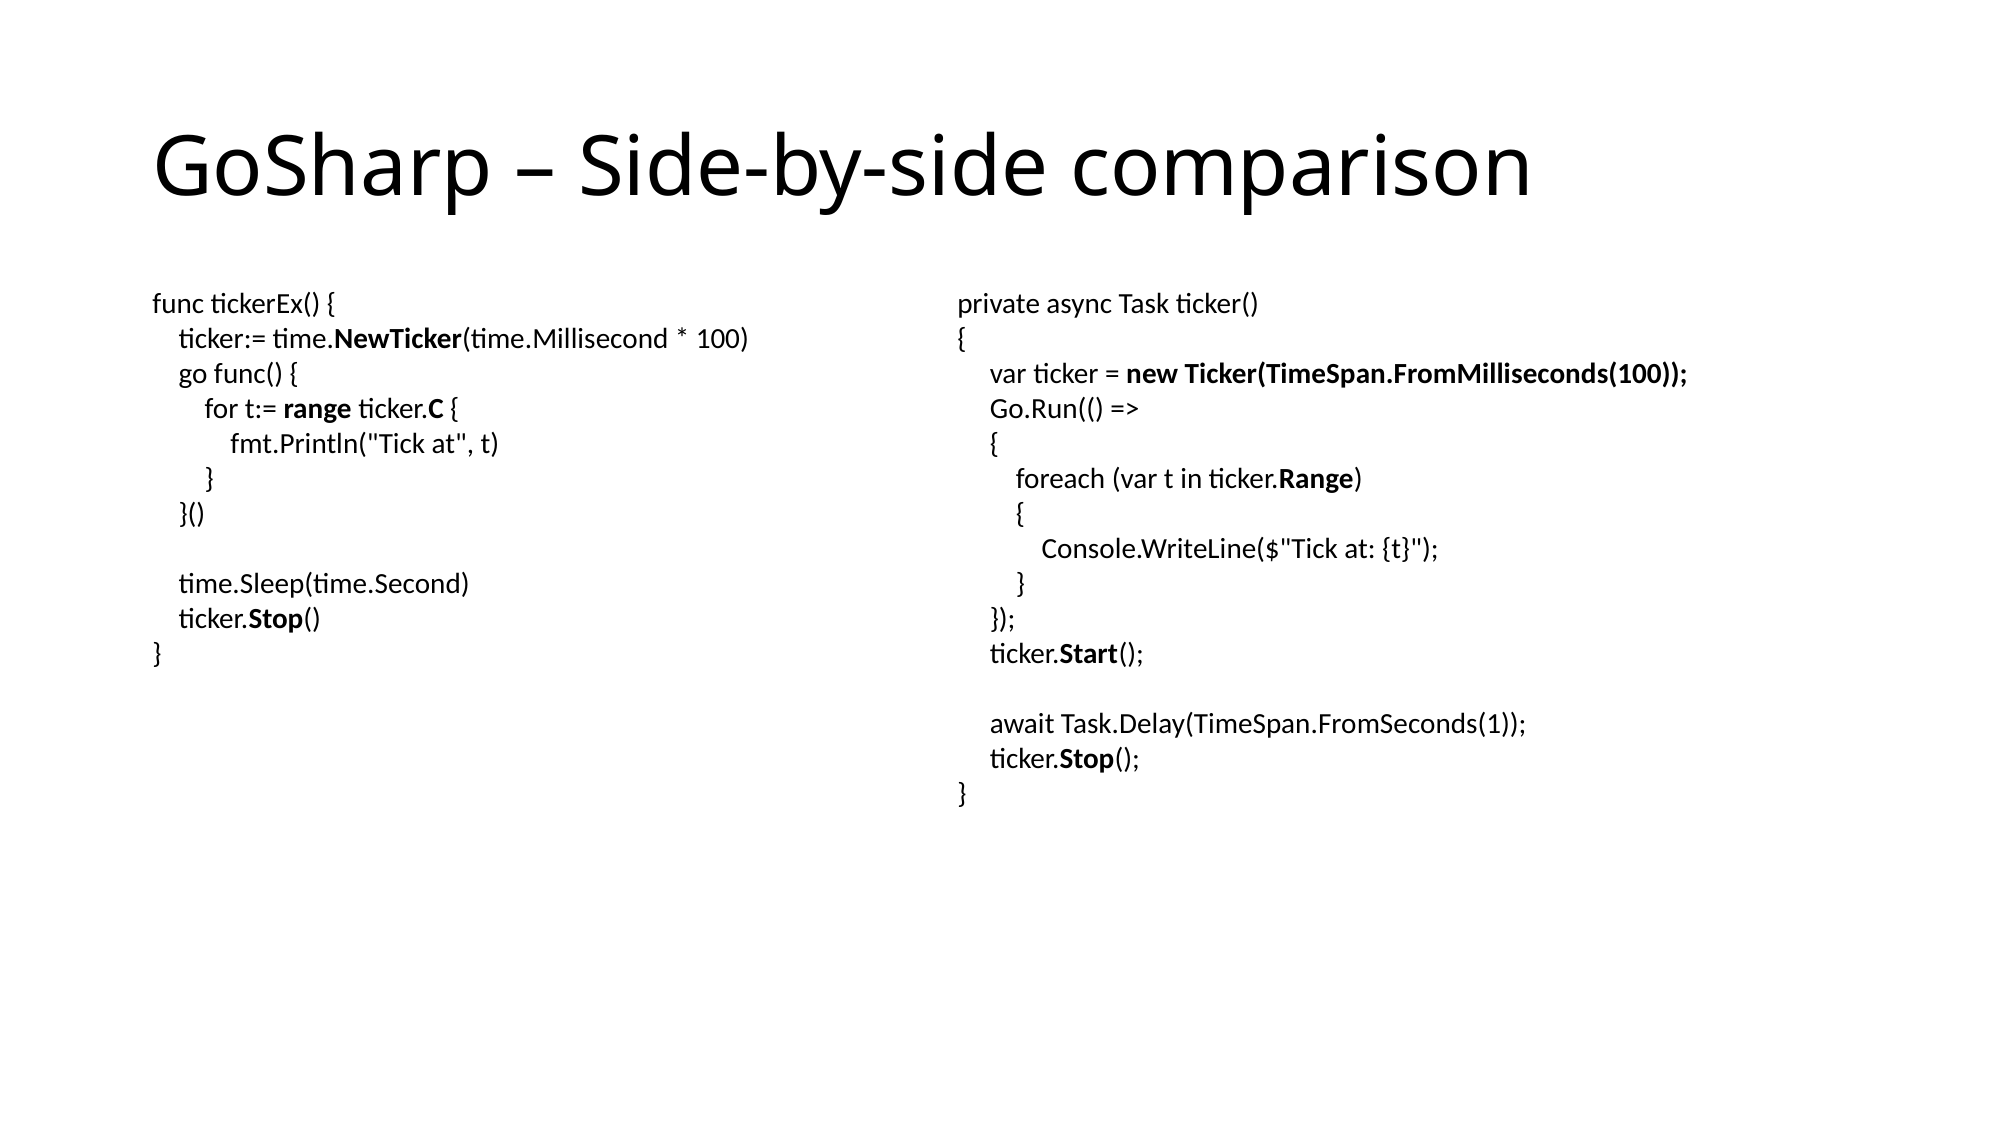

# GoSharp – Side-by-side comparison
func tickerEx() {
 ticker:= time.NewTicker(time.Millisecond * 100)
 go func() {
 for t:= range ticker.C {
 fmt.Println("Tick at", t)
 }
 }()
 time.Sleep(time.Second)
 ticker.Stop()
}
private async Task ticker()
{
 var ticker = new Ticker(TimeSpan.FromMilliseconds(100));
 Go.Run(() =>
 {
 foreach (var t in ticker.Range)
 {
 Console.WriteLine($"Tick at: {t}");
 }
 });
 ticker.Start();
 await Task.Delay(TimeSpan.FromSeconds(1));
 ticker.Stop();
}